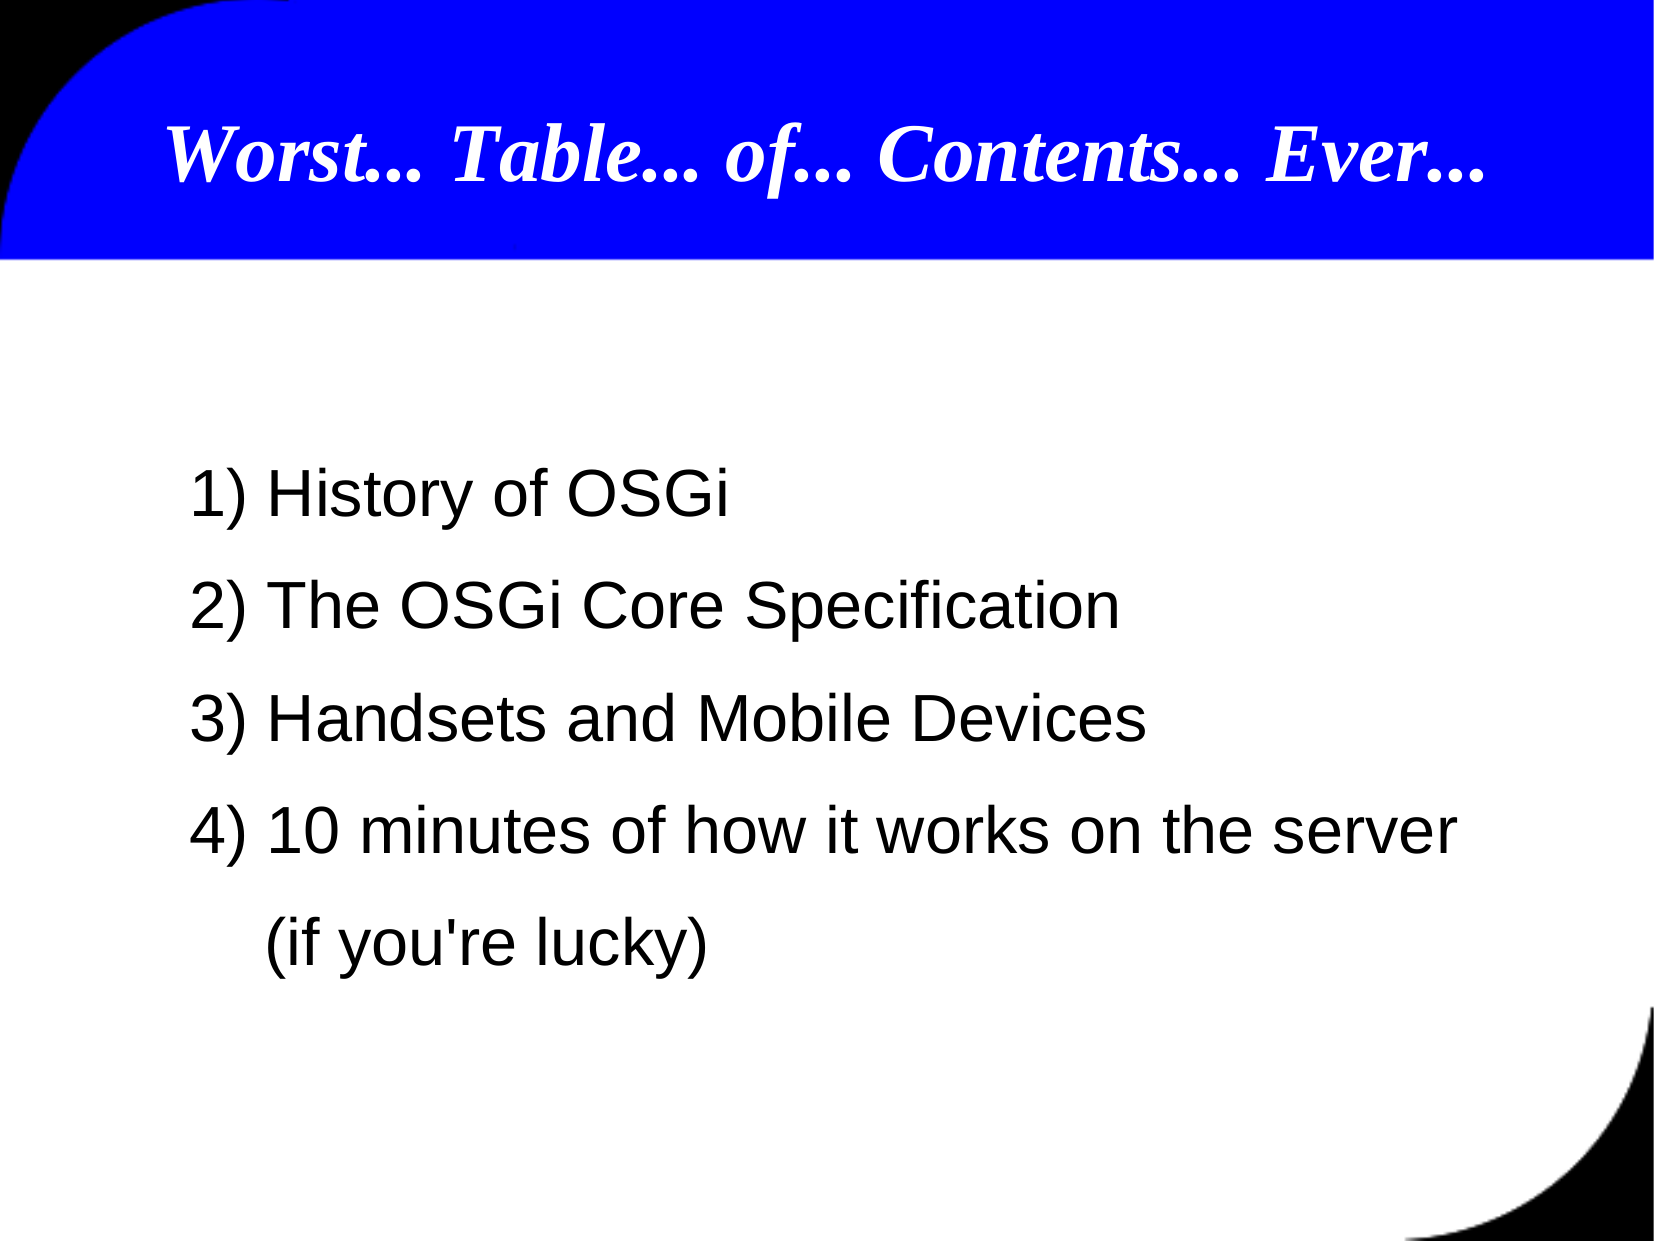

# Worst... Table... of... Contents... Ever...
 History of OSGi
 The OSGi Core Specification
 Handsets and Mobile Devices
 10 minutes of how it works on the server 	(if you're lucky)